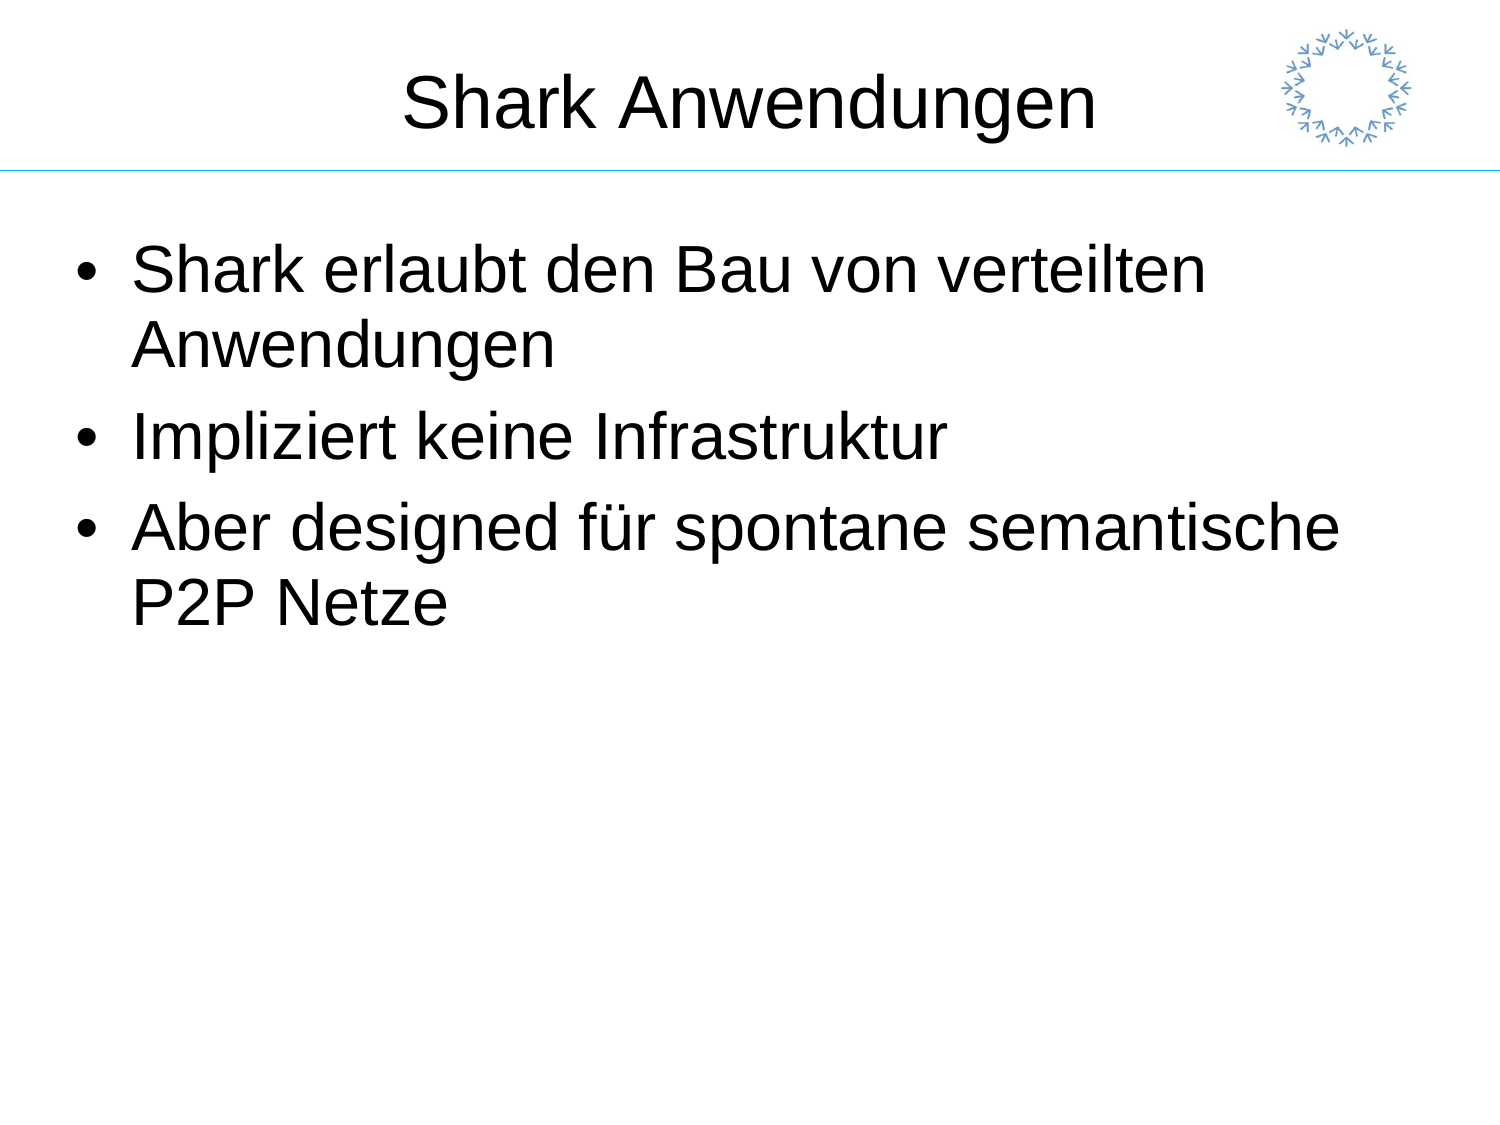

# Shark Anwendungen
Shark erlaubt den Bau von verteilten Anwendungen
Impliziert keine Infrastruktur
Aber designed für spontane semantische P2P Netze